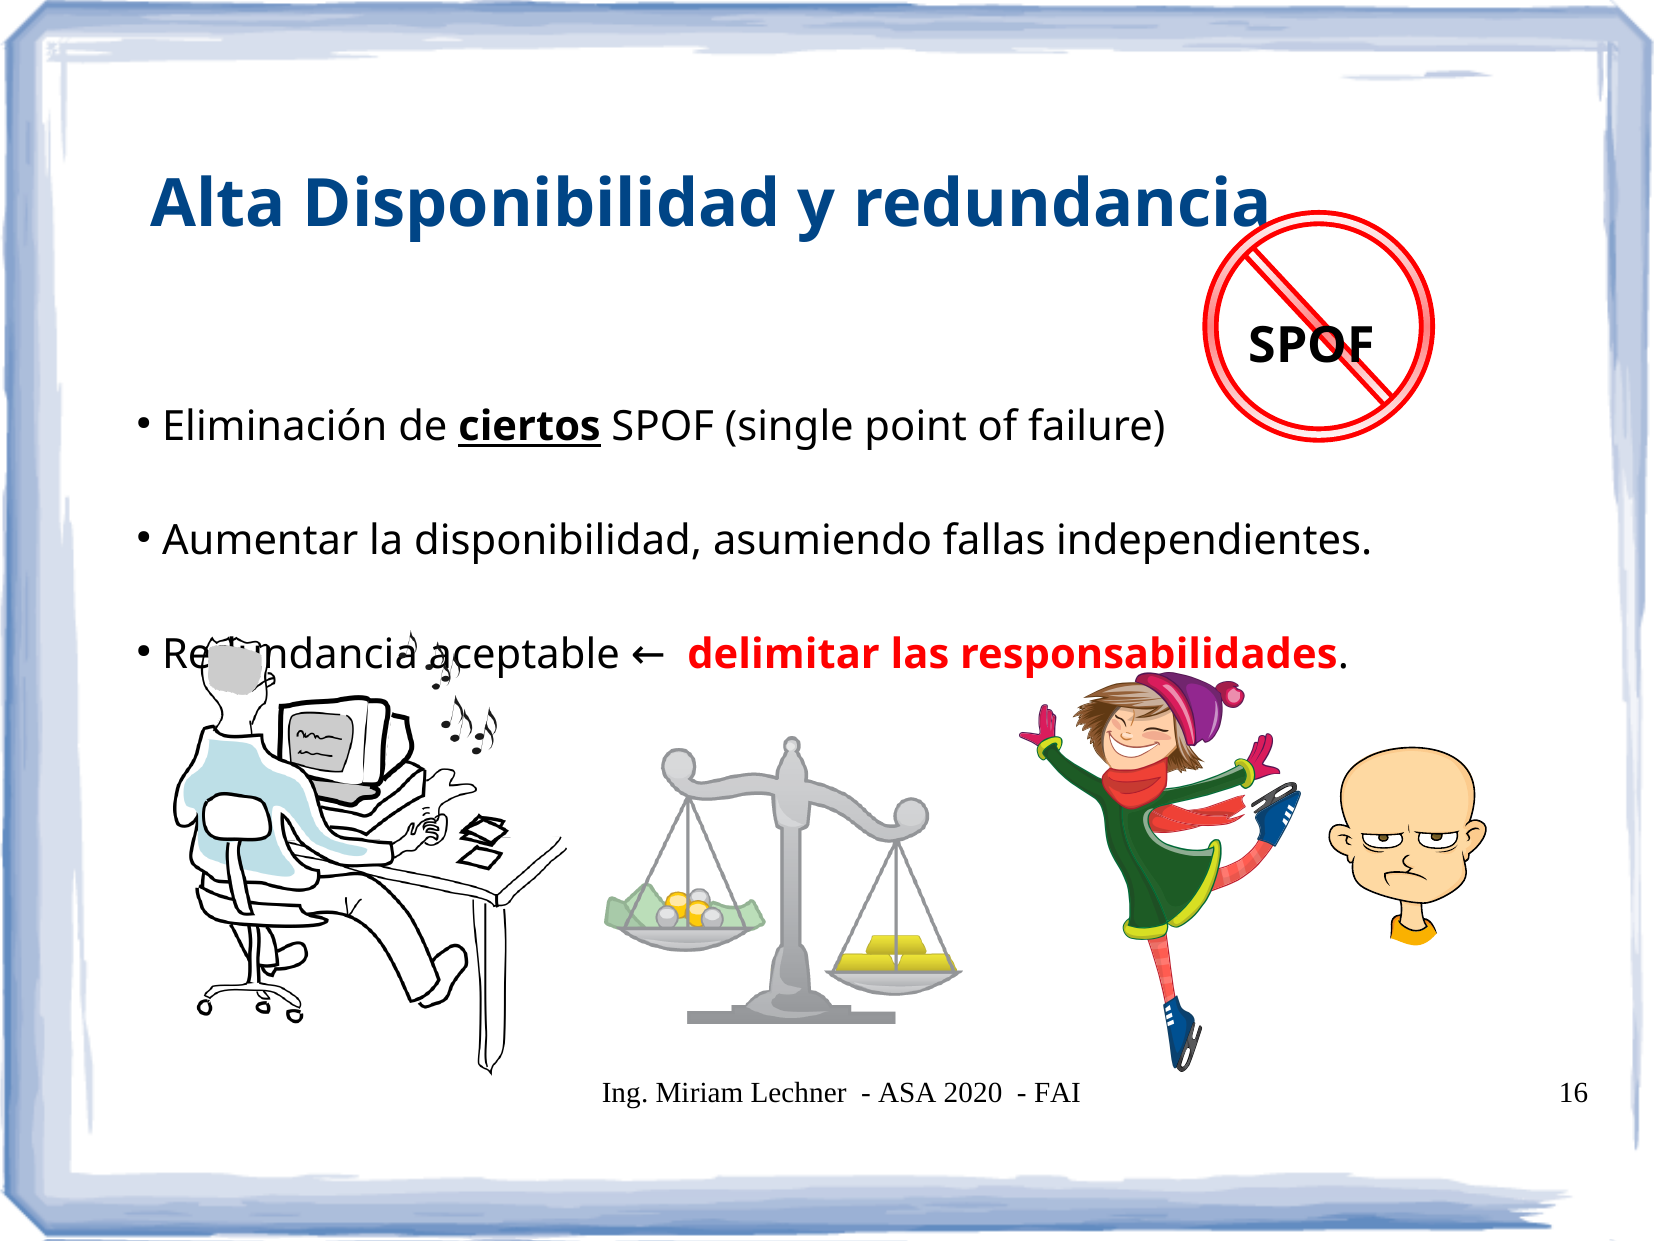

Alta Disponibilidad y redundancia
SPOF
 Eliminación de ciertos SPOF (single point of failure)
 Aumentar la disponibilidad, asumiendo fallas independientes.
 Redundancia aceptable ← delimitar las responsabilidades.
Ing. Miriam Lechner - ASA 2020 - FAI
16